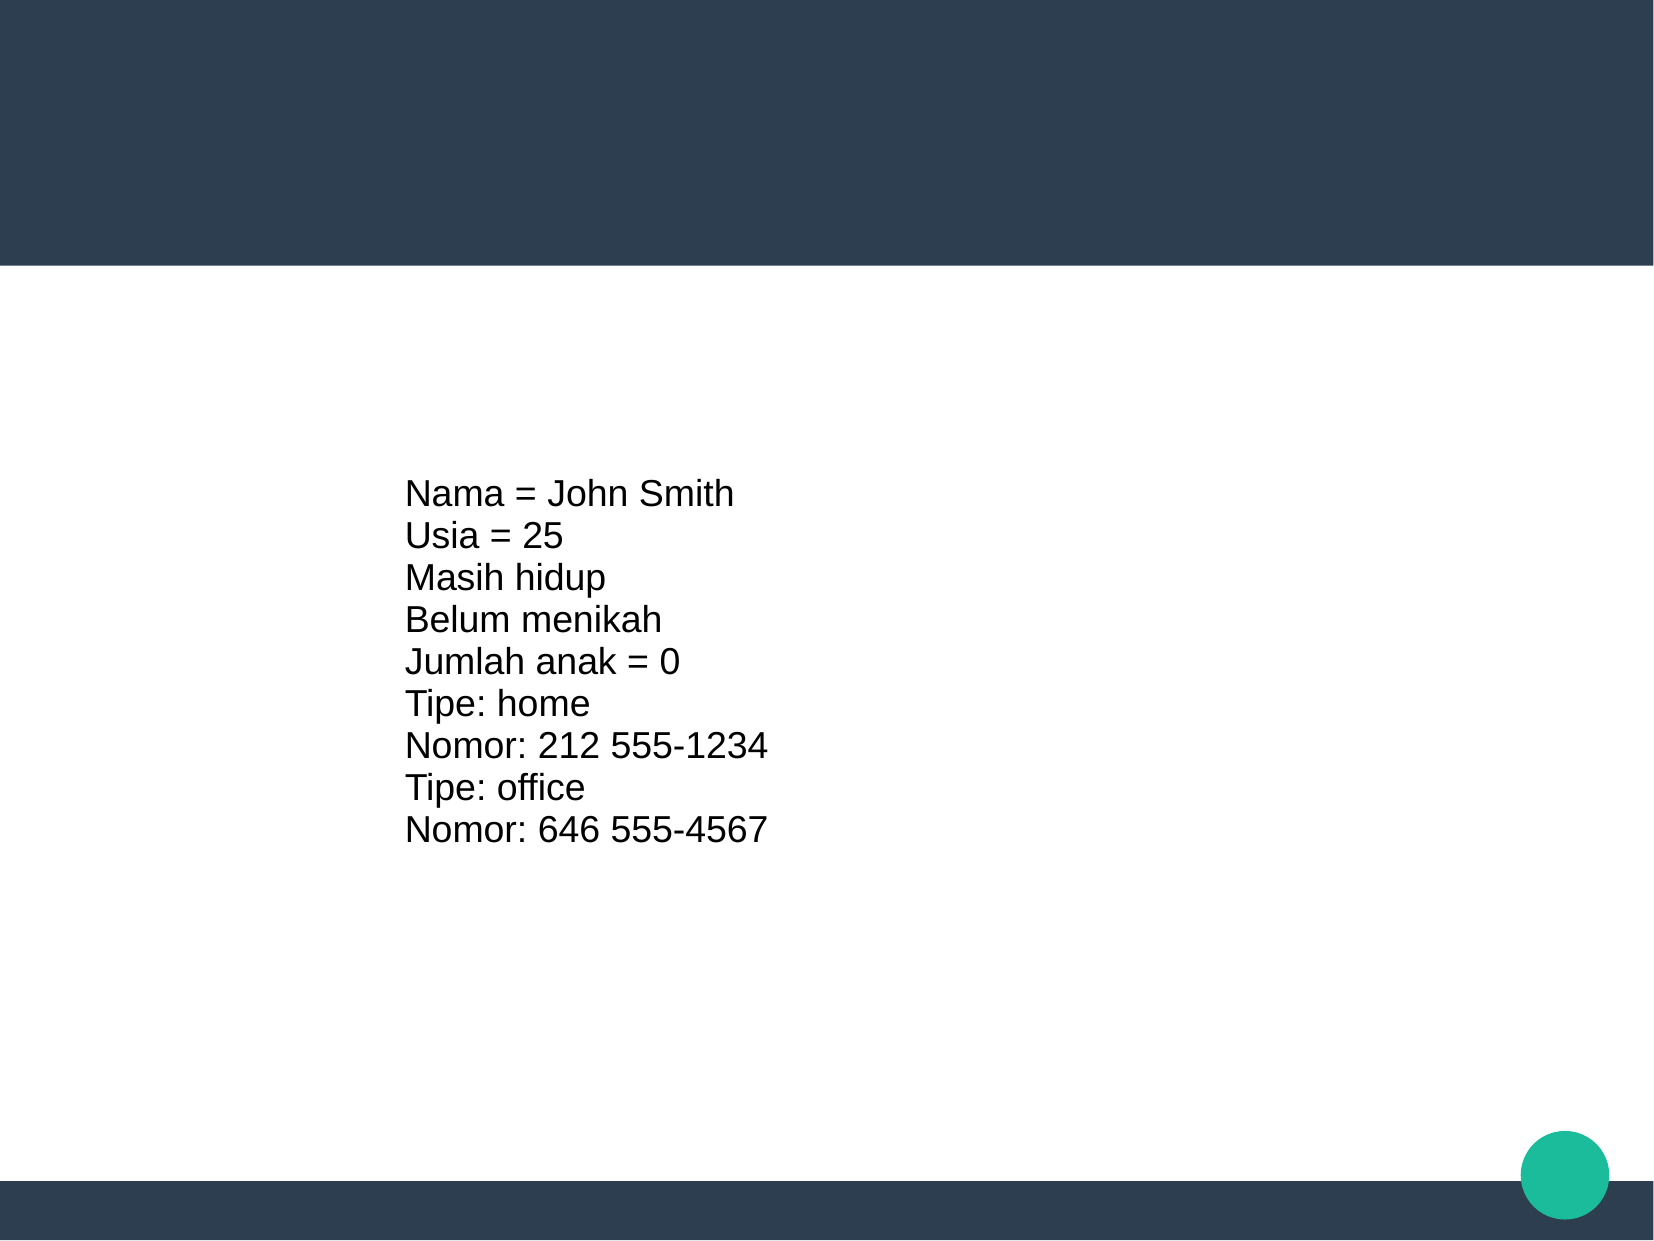

#
Nama = John Smith
Usia = 25
Masih hidup
Belum menikah
Jumlah anak = 0
Tipe: home
Nomor: 212 555-1234
Tipe: office
Nomor: 646 555-4567